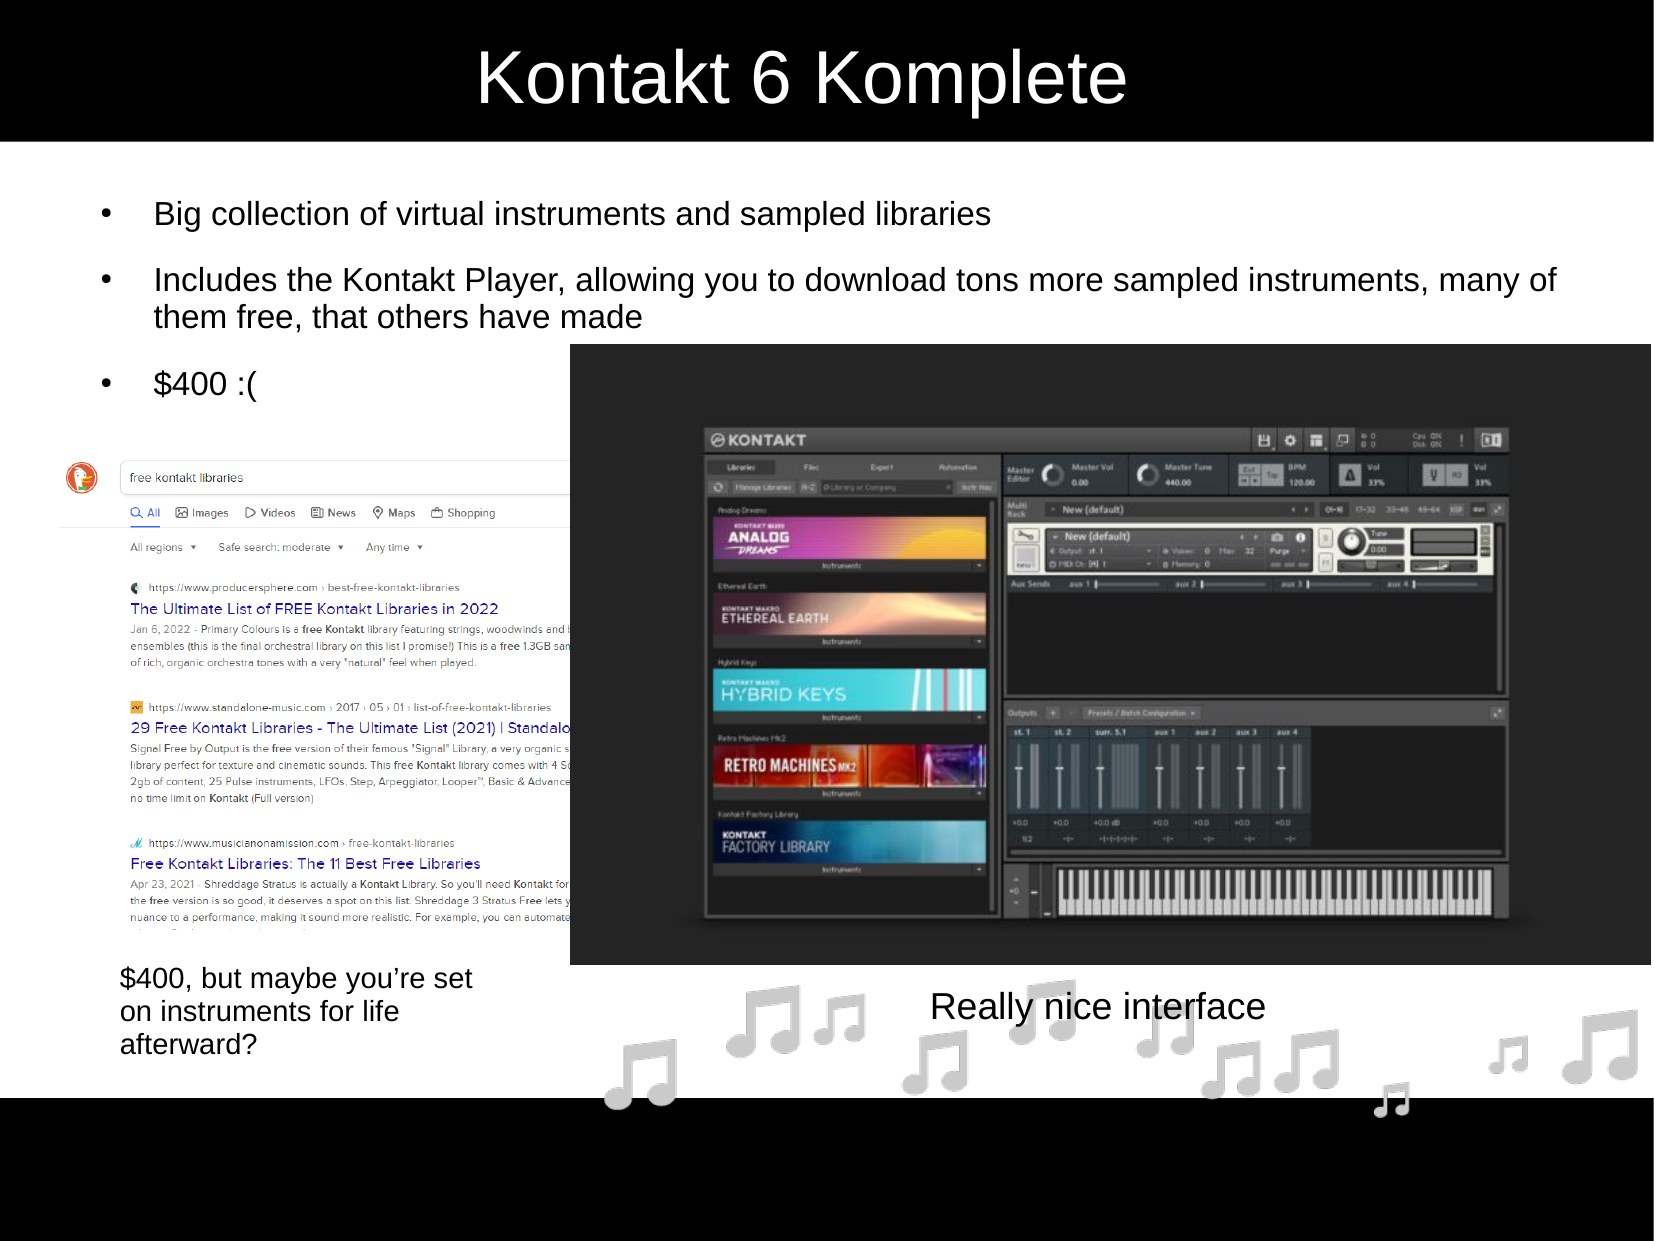

# Kontakt 6 Komplete
Big collection of virtual instruments and sampled libraries
Includes the Kontakt Player, allowing you to download tons more sampled instruments, many of them free, that others have made
$400 :(
$400, but maybe you’re set on instruments for life afterward?
Really nice interface